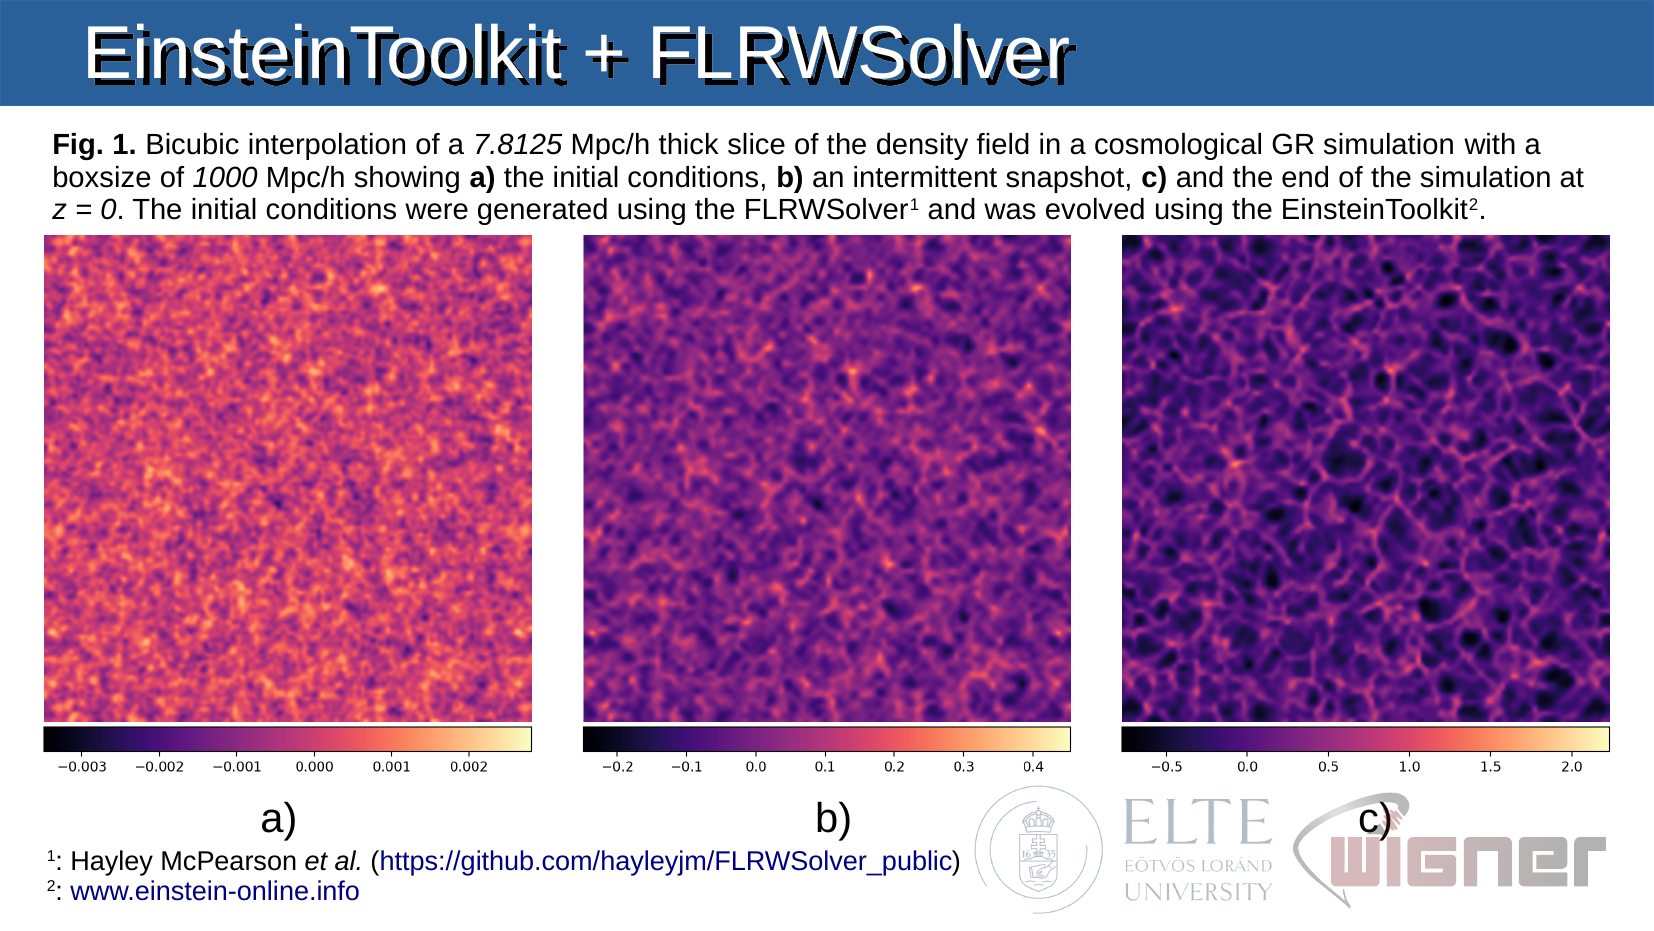

# EinsteinToolkit + FLRWSolver
Fig. 1. Bicubic interpolation of a 7.8125 Mpc/h thick slice of the density field in a cosmological GR simulation with a boxsize of 1000 Mpc/h showing a) the initial conditions, b) an intermittent snapshot, c) and the end of the simulation at z = 0. The initial conditions were generated using the FLRWSolver1 and was evolved using the EinsteinToolkit2.
a) b) c)
1: Hayley McPearson et al. (https://github.com/hayleyjm/FLRWSolver_public)
2: www.einstein-online.info